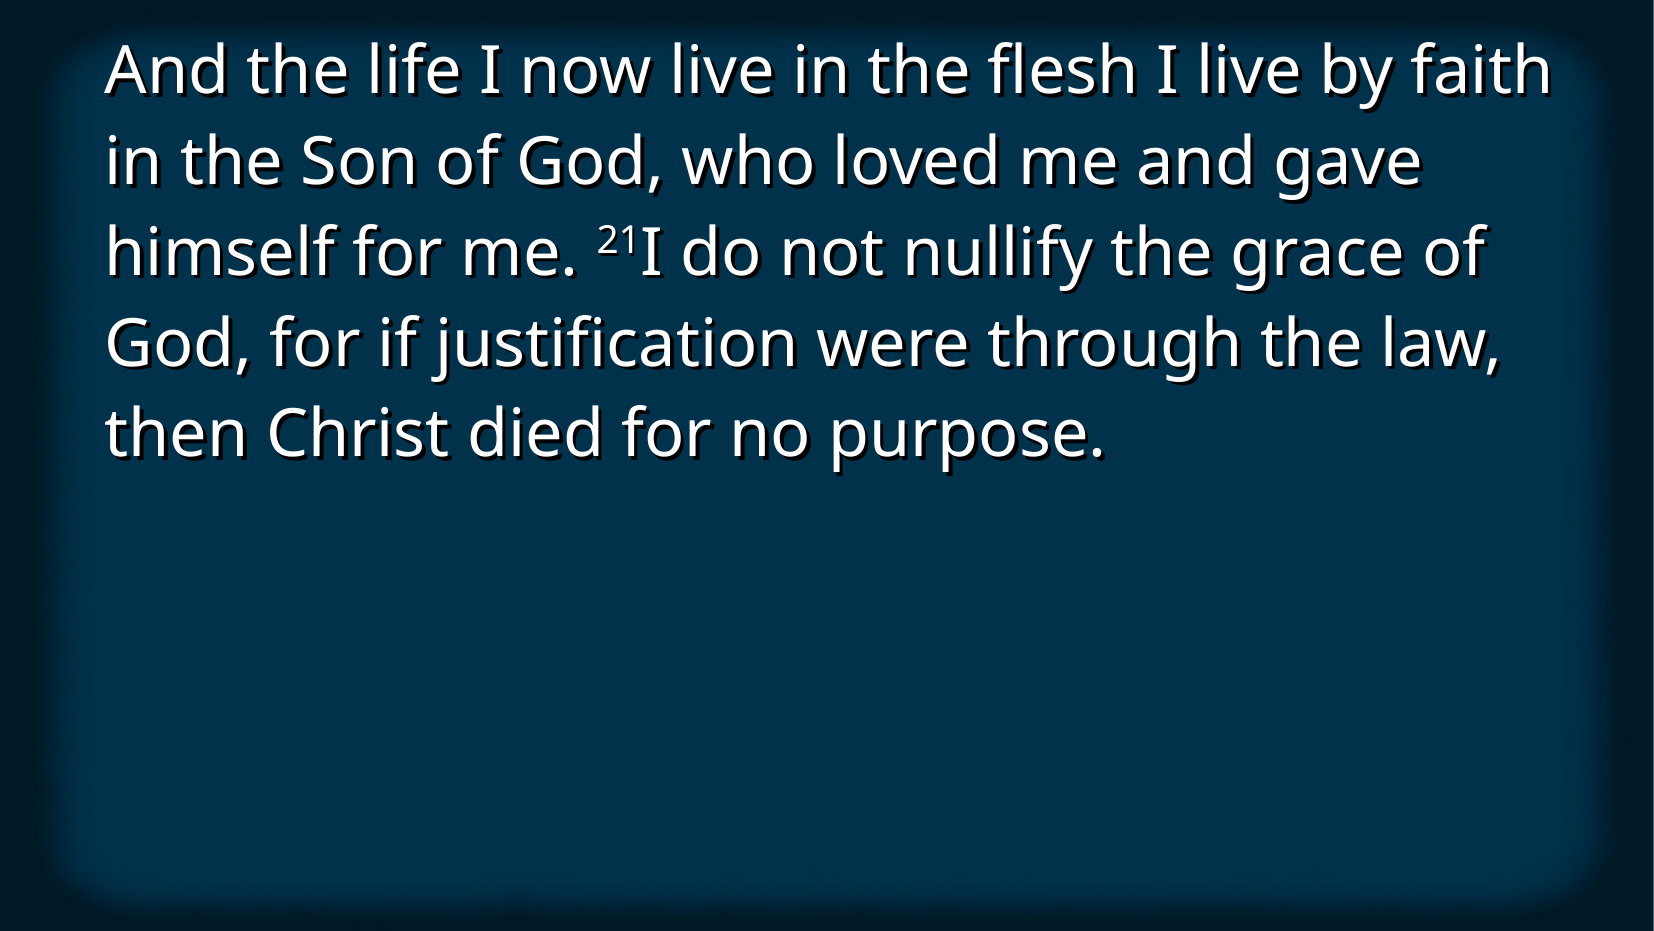

And the life I now live in the flesh I live by faith in the Son of God, who loved me and gave himself for me. 21I do not nullify the grace of God, for if justification were through the law, then Christ died for no purpose.